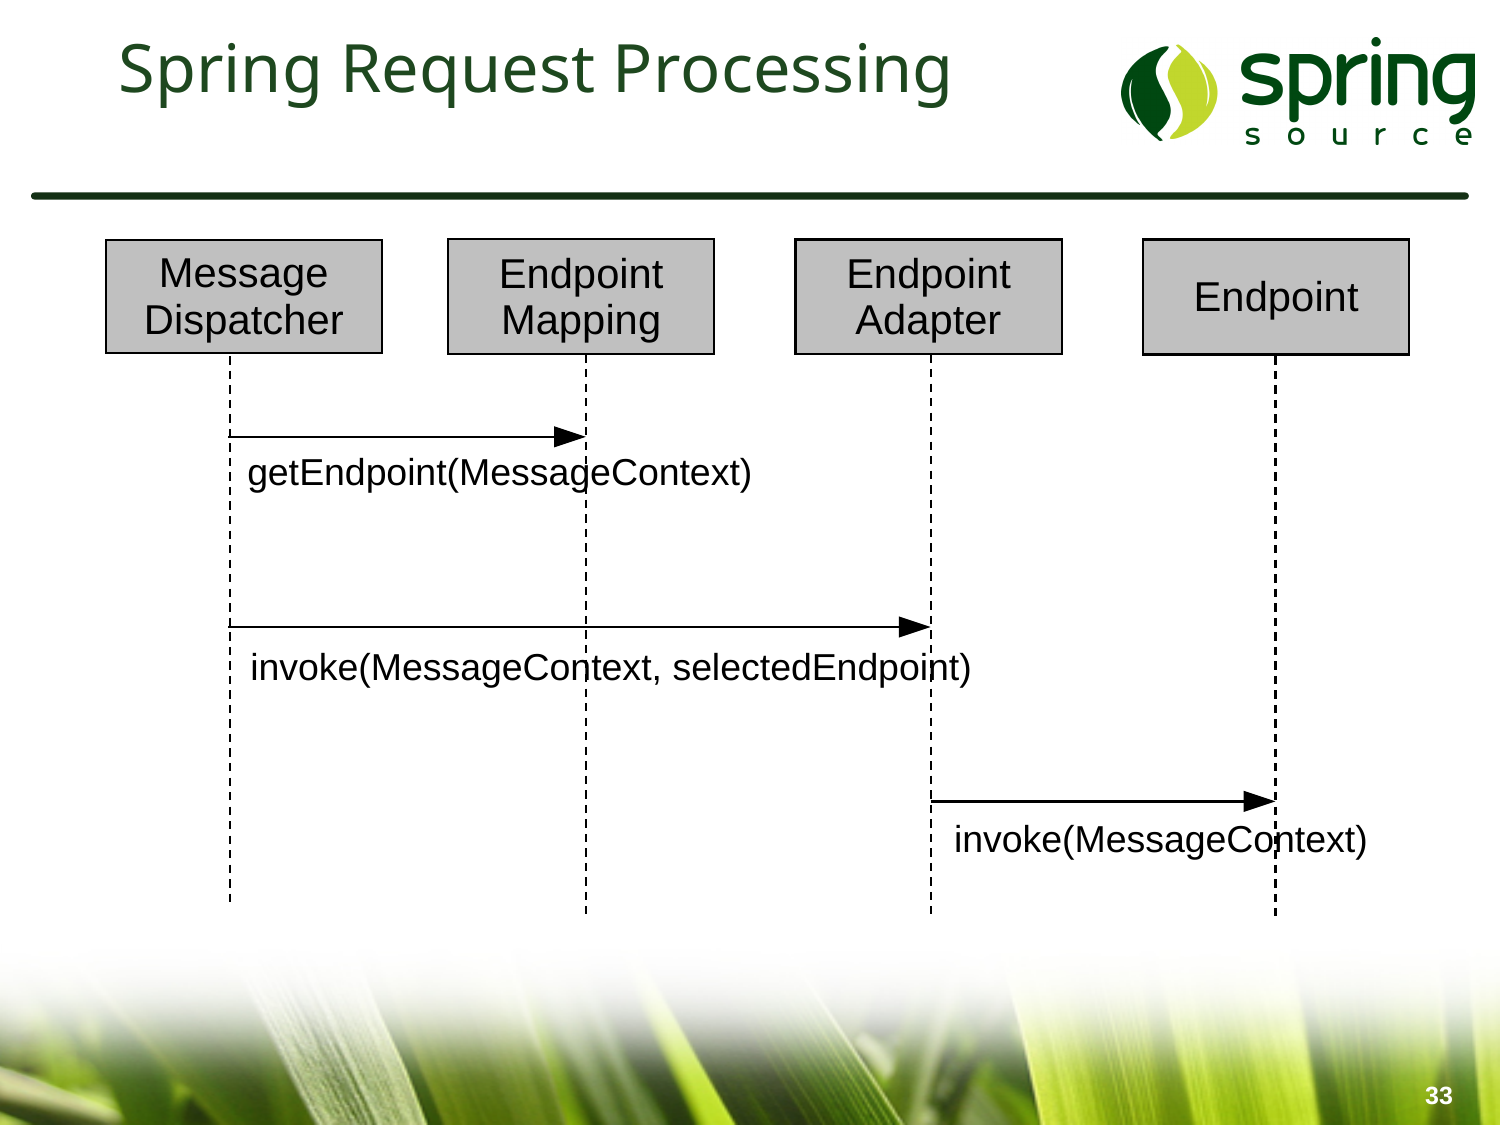

# Spring Request Processing
Endpoint
Mapping
Endpoint
Adapter
Endpoint
Message Dispatcher
getEndpoint(MessageContext)
invoke(MessageContext, selectedEndpoint)
invoke(MessageContext)